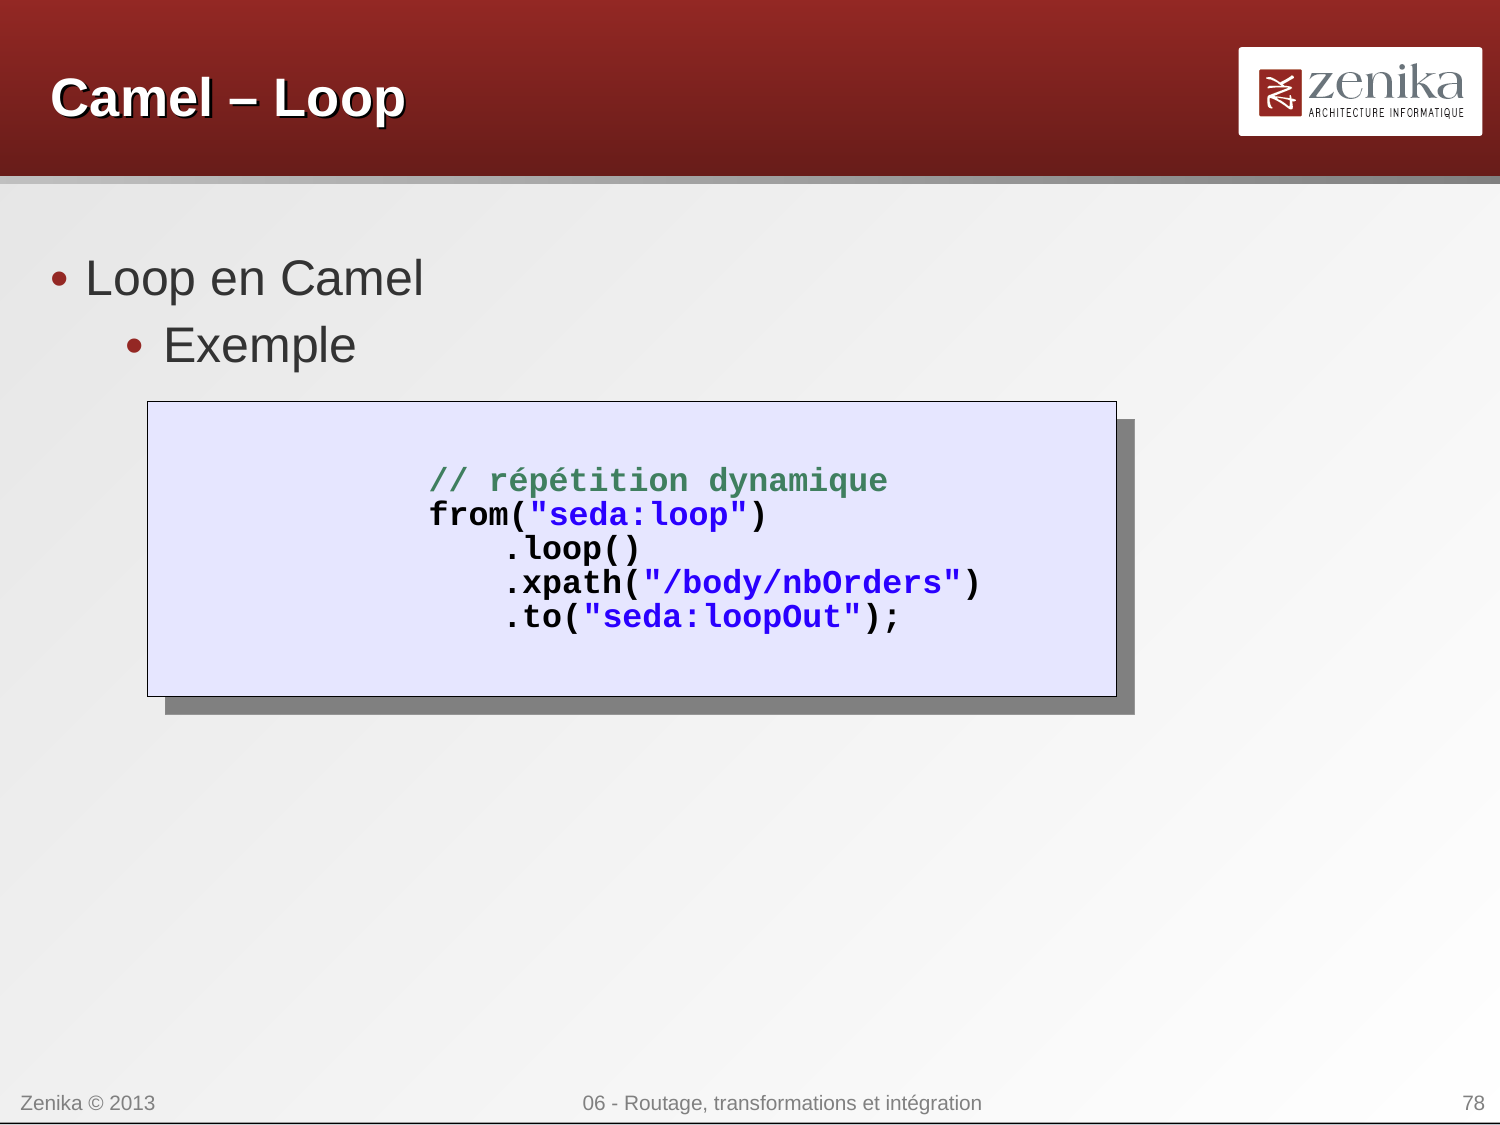

# Camel – Loop
Loop en Camel
Exemple
		// répétition dynamique
		from("seda:loop")
			.loop()
			.xpath("/body/nbOrders")
			.to("seda:loopOut");